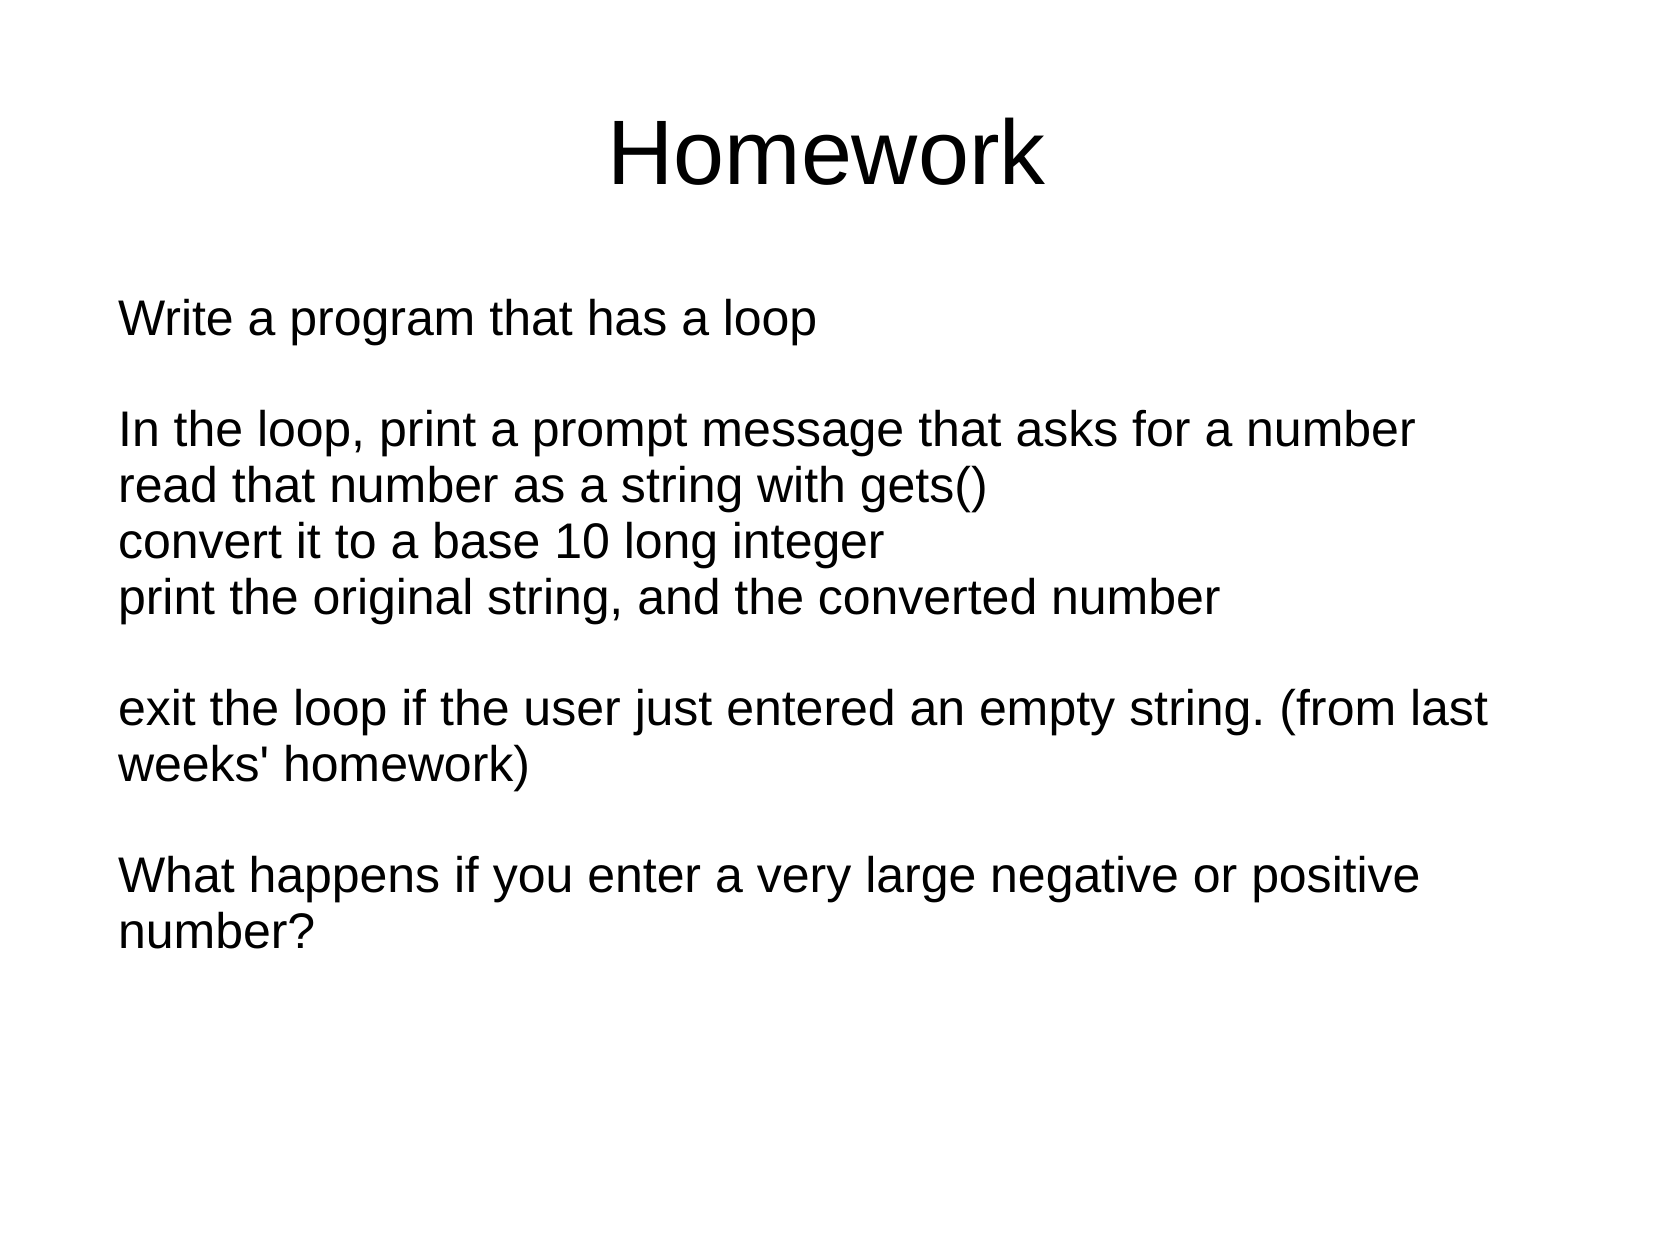

# Homework
Write a program that has a loop
In the loop, print a prompt message that asks for a number
read that number as a string with gets()
convert it to a base 10 long integer
print the original string, and the converted number
exit the loop if the user just entered an empty string. (from last weeks' homework)
What happens if you enter a very large negative or positive number?